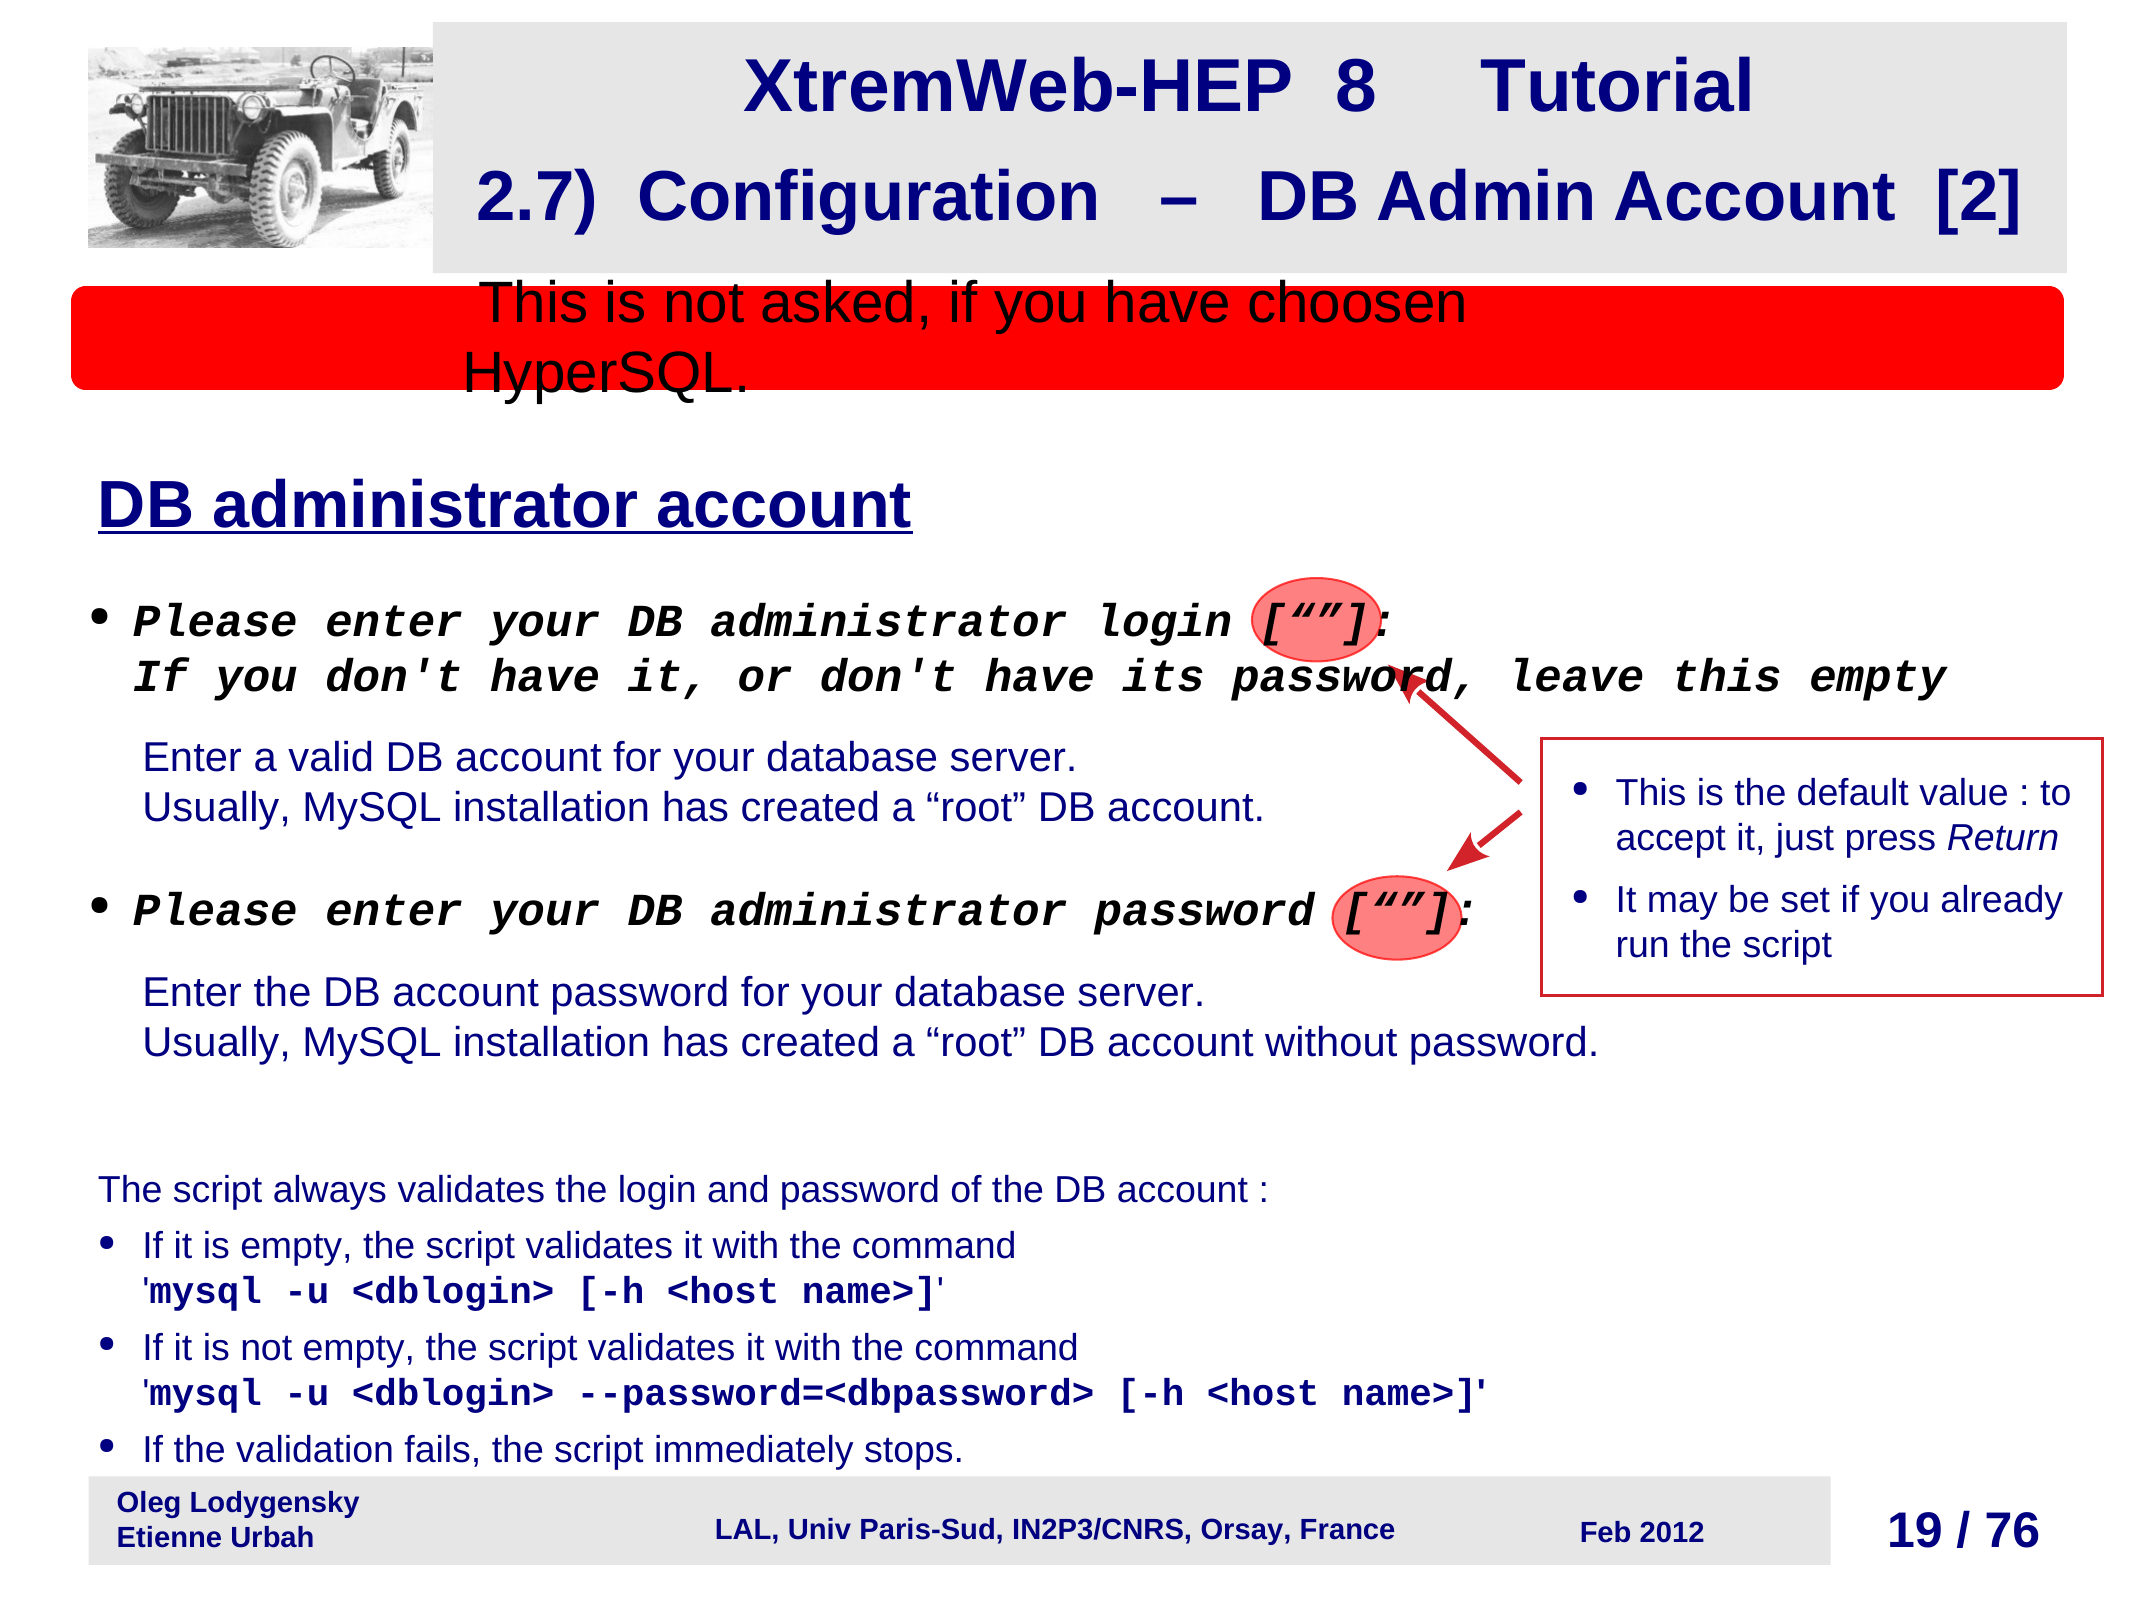

# 2.7) Configuration – DB Admin Account [2]
 This is not asked, if you have choosen HyperSQL.
DB administrator account
Please enter your DB administrator login [“”]:
If you don't have it, or don't have its password, leave this empty
Enter a valid DB account for your database server.
Usually, MySQL installation has created a “root” DB account.
Please enter your DB administrator password [“”]:
Enter the DB account password for your database server.
Usually, MySQL installation has created a “root” DB account without password.
The script always validates the login and password of the DB account :
If it is empty, the script validates it with the command
'mysql -u <dblogin> [-h <host name>]'
If it is not empty, the script validates it with the command
'mysql -u <dblogin> --password=<dbpassword> [-h <host name>]'
If the validation fails, the script immediately stops.
This is the default value : to accept it, just press Return
It may be set if you already run the script
19